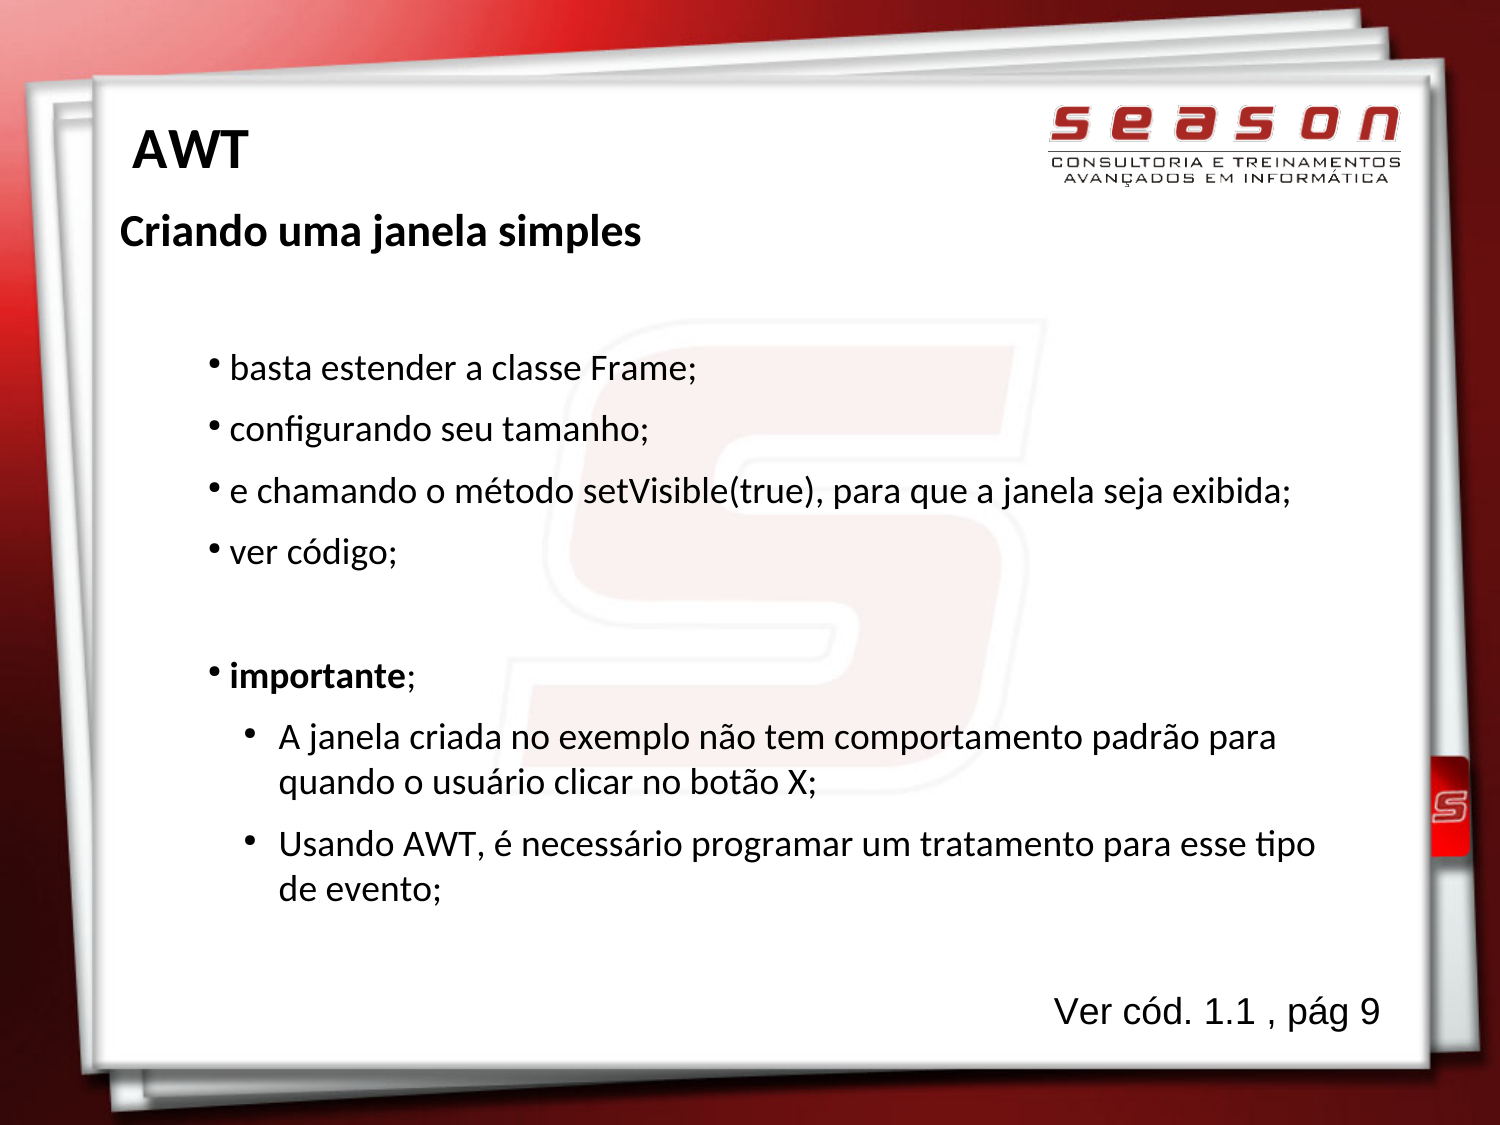

# AWT
Criando uma janela simples
 basta estender a classe Frame;
 configurando seu tamanho;
 e chamando o método setVisible(true), para que a janela seja exibida;
 ver código;
 importante;
A janela criada no exemplo não tem comportamento padrão para quando o usuário clicar no botão X;
Usando AWT, é necessário programar um tratamento para esse tipo de evento;
Ver cód. 1.1 , pág 9